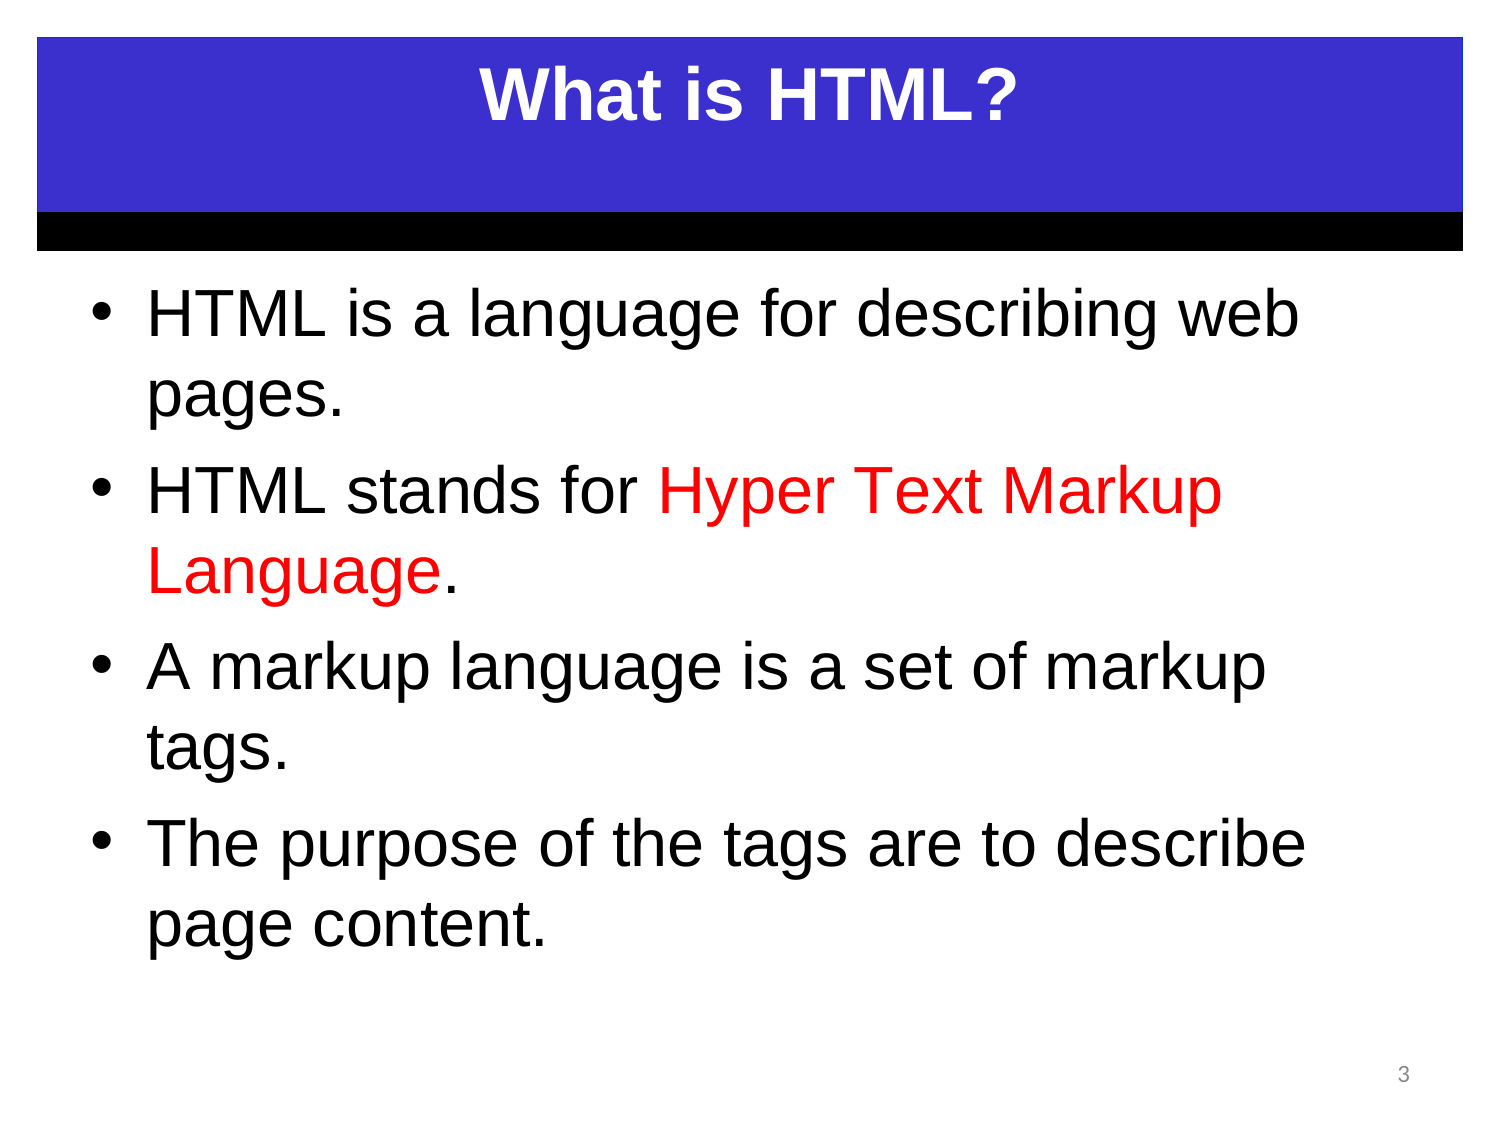

# What is HTML?
HTML is a language for describing web pages.
HTML stands for Hyper Text Markup Language.
A markup language is a set of markup tags.
The purpose of the tags are to describe page content.